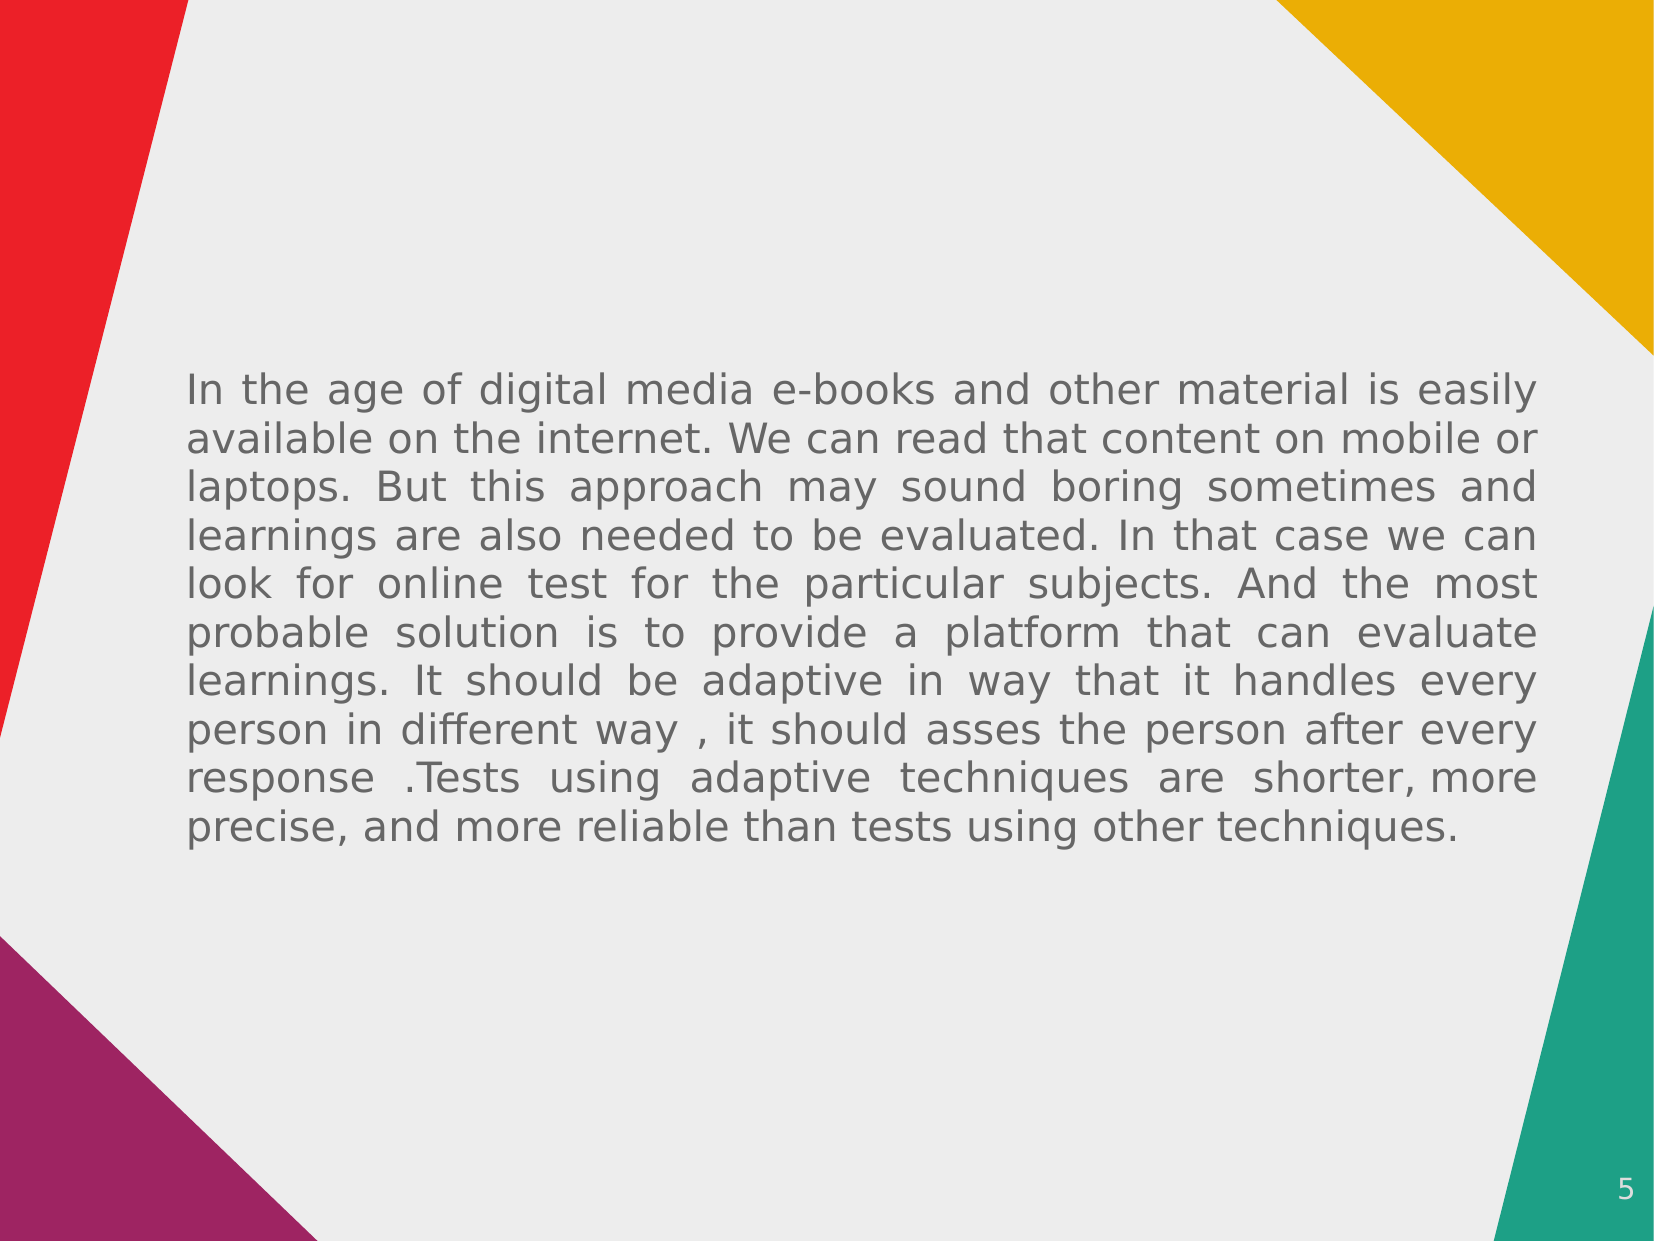

# In the age of digital media e-books and other material is easily available on the internet. We can read that content on mobile or laptops. But this approach may sound boring sometimes and learnings are also needed to be evaluated. In that case we can look for online test for the particular subjects. And the most probable solution is to provide a platform that can evaluate learnings. It should be adaptive in way that it handles every person in different way , it should asses the person after every response .Tests using adaptive techniques are shorter, more precise, and more reliable than tests using other techniques.
5